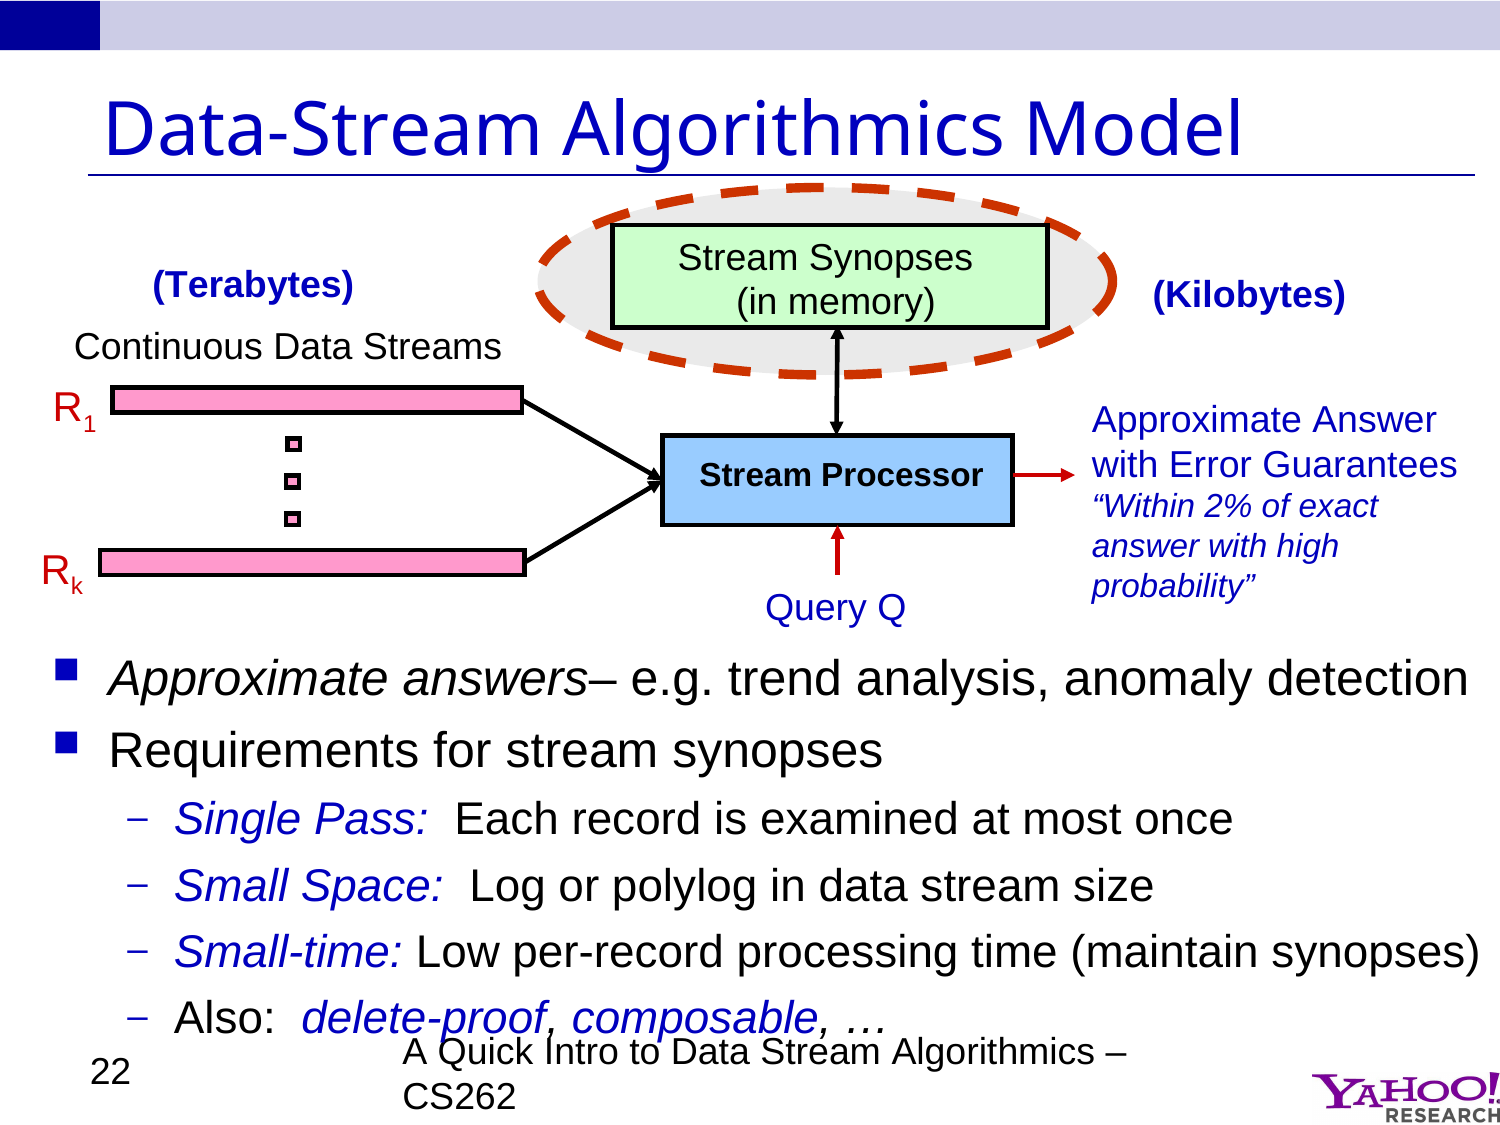

# Data-Stream Algorithmics Model
Stream Synopses
 (in memory)
(Terabytes)
(Kilobytes)
Continuous Data Streams
R1
Approximate Answer
with Error Guarantees
“Within 2% of exact
answer with high
probability”
 Stream Processor
Rk
Query Q
Approximate answers– e.g. trend analysis, anomaly detection
Requirements for stream synopses
Single Pass: Each record is examined at most once
Small Space: Log or polylog in data stream size
Small-time: Low per-record processing time (maintain synopses)
Also: delete-proof, composable, …
Fundamentals of Analyzing and Mining Data Streams
22